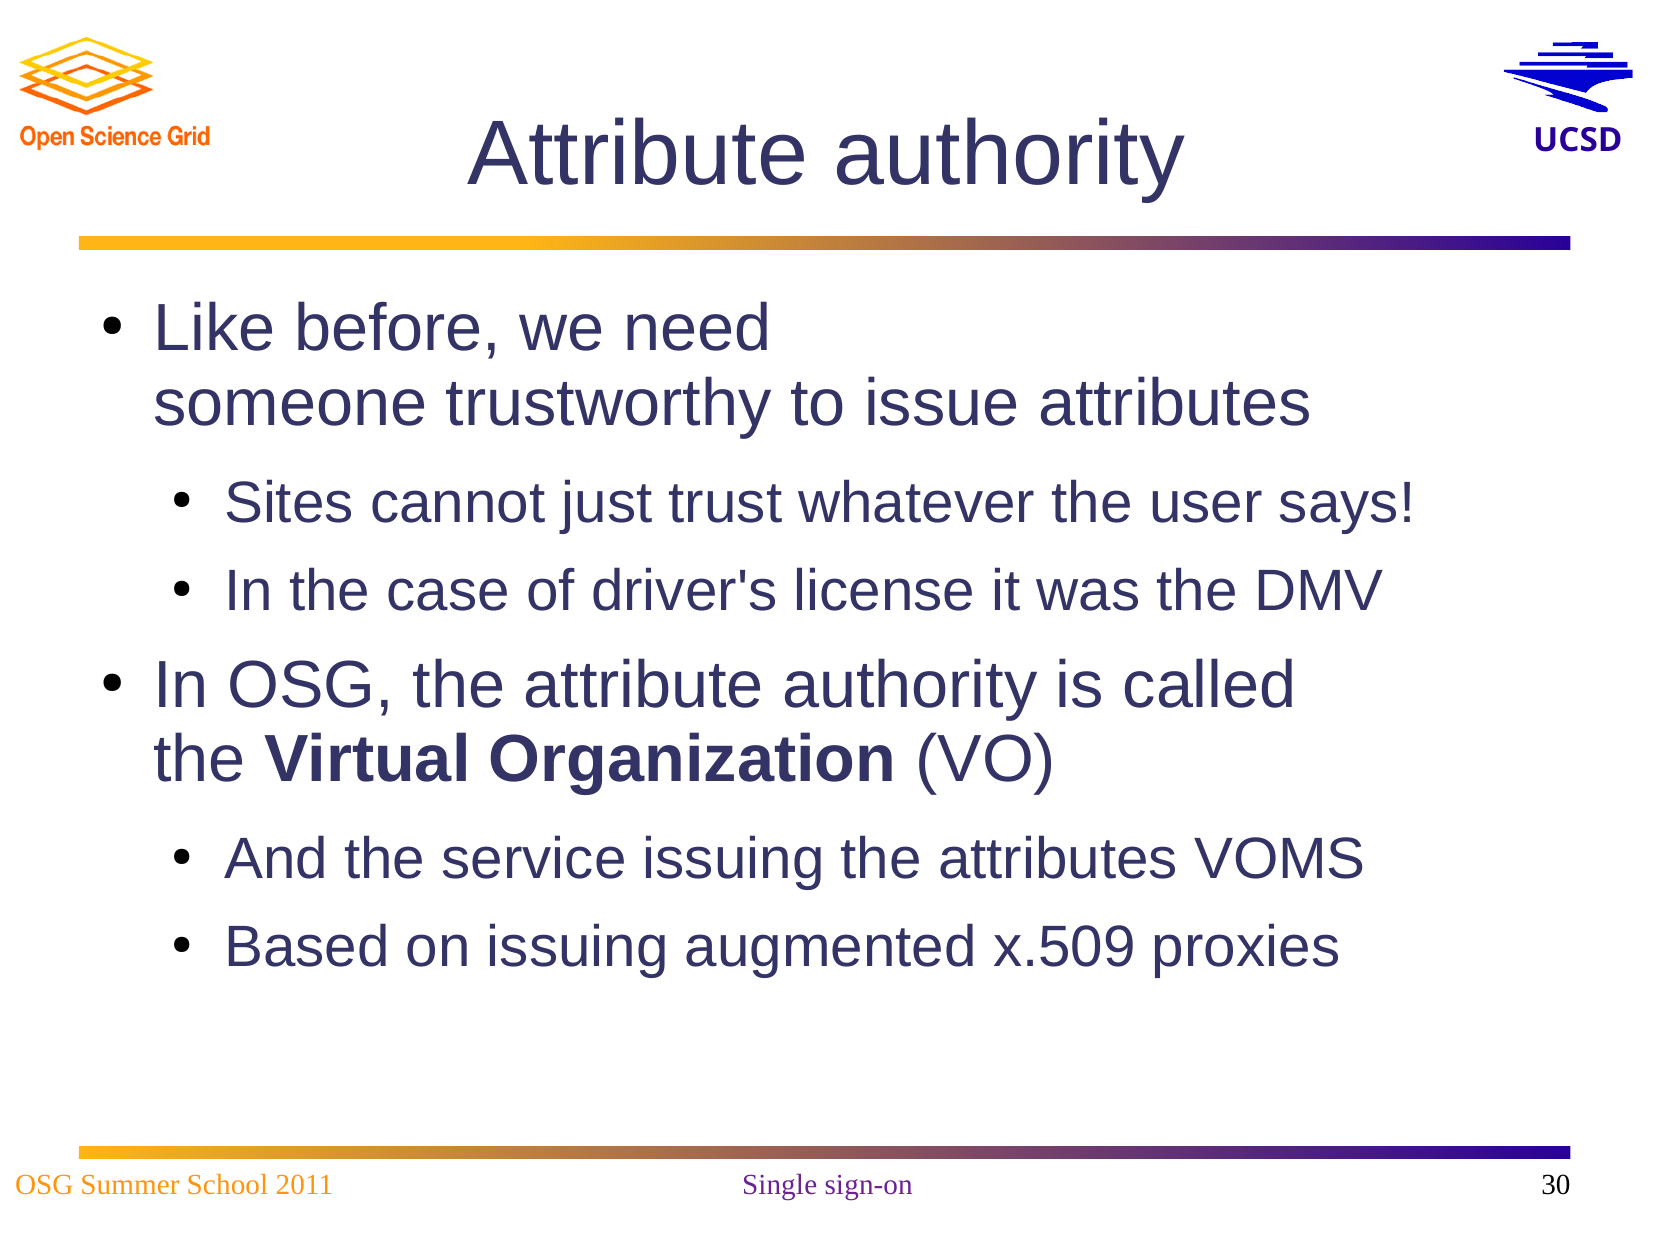

# Attribute authority
Like before, we need
someone trustworthy to issue attributes
Sites cannot just trust whatever the user says!
In the case of driver's license it was the DMV
In OSG, the attribute authority is called
the Virtual Organization (VO)
And the service issuing the attributes VOMS
Based on issuing augmented x.509 proxies
OSG Summer School 2011
Single sign-on
30